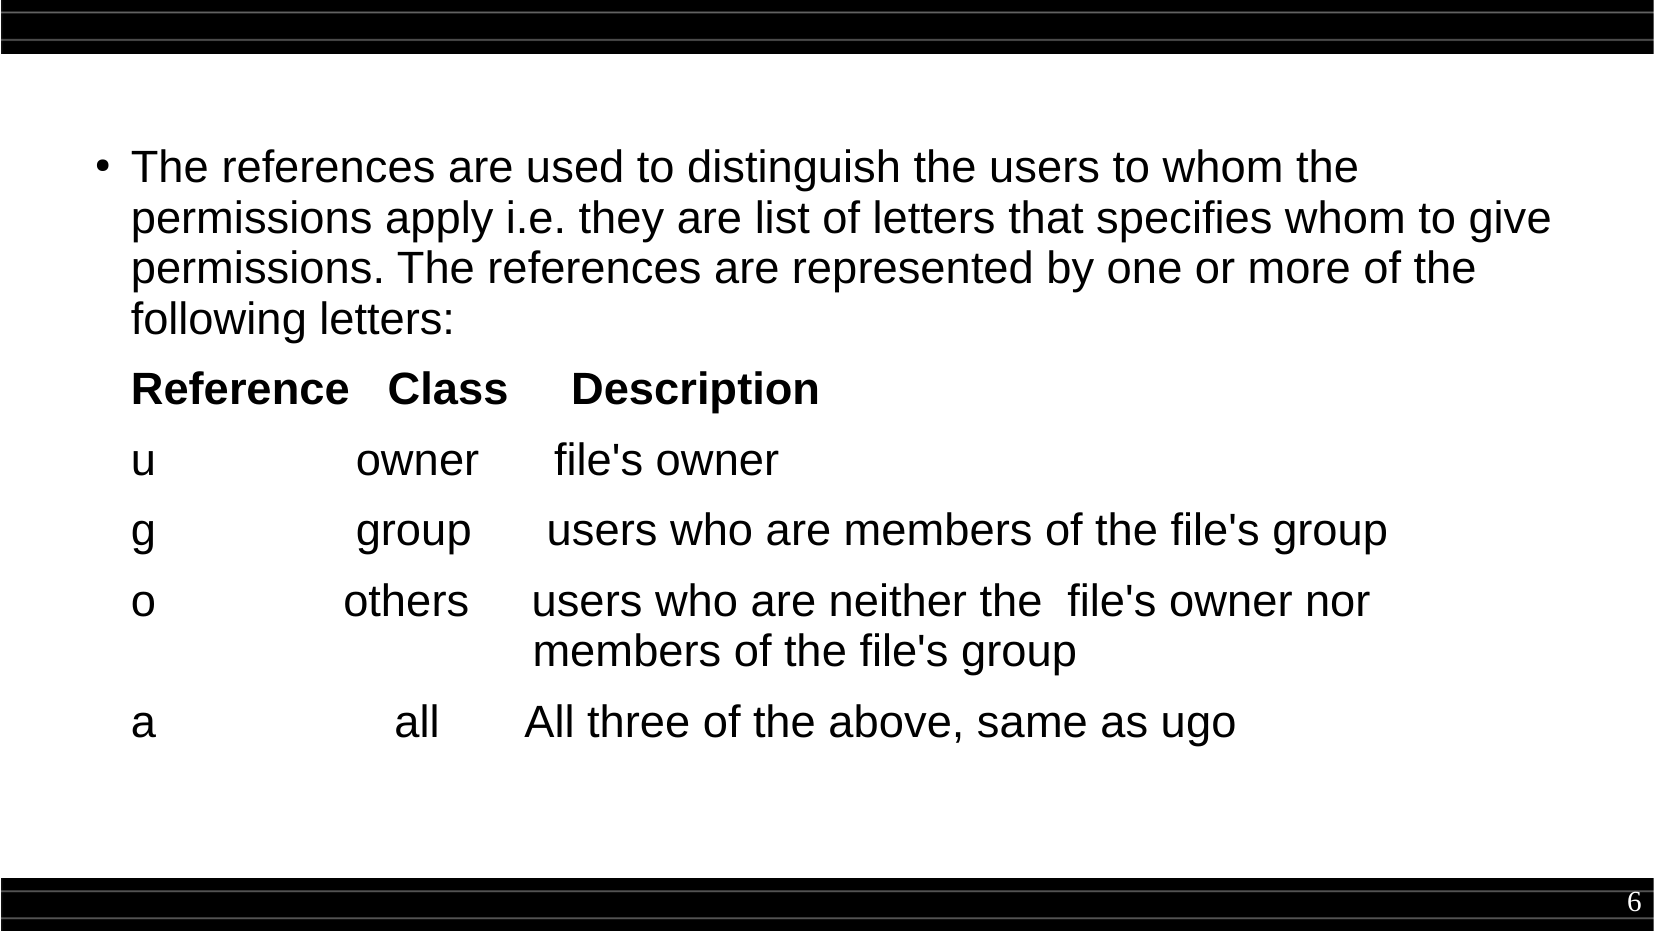

# The references are used to distinguish the users to whom the permissions apply i.e. they are list of letters that specifies whom to give permissions. The references are represented by one or more of the following letters:
Reference Class Description
u owner file's owner
g group users who are members of the file's group
o others users who are neither the file's owner nor 		 									members of the file's group
a 			 all All three of the above, same as ugo